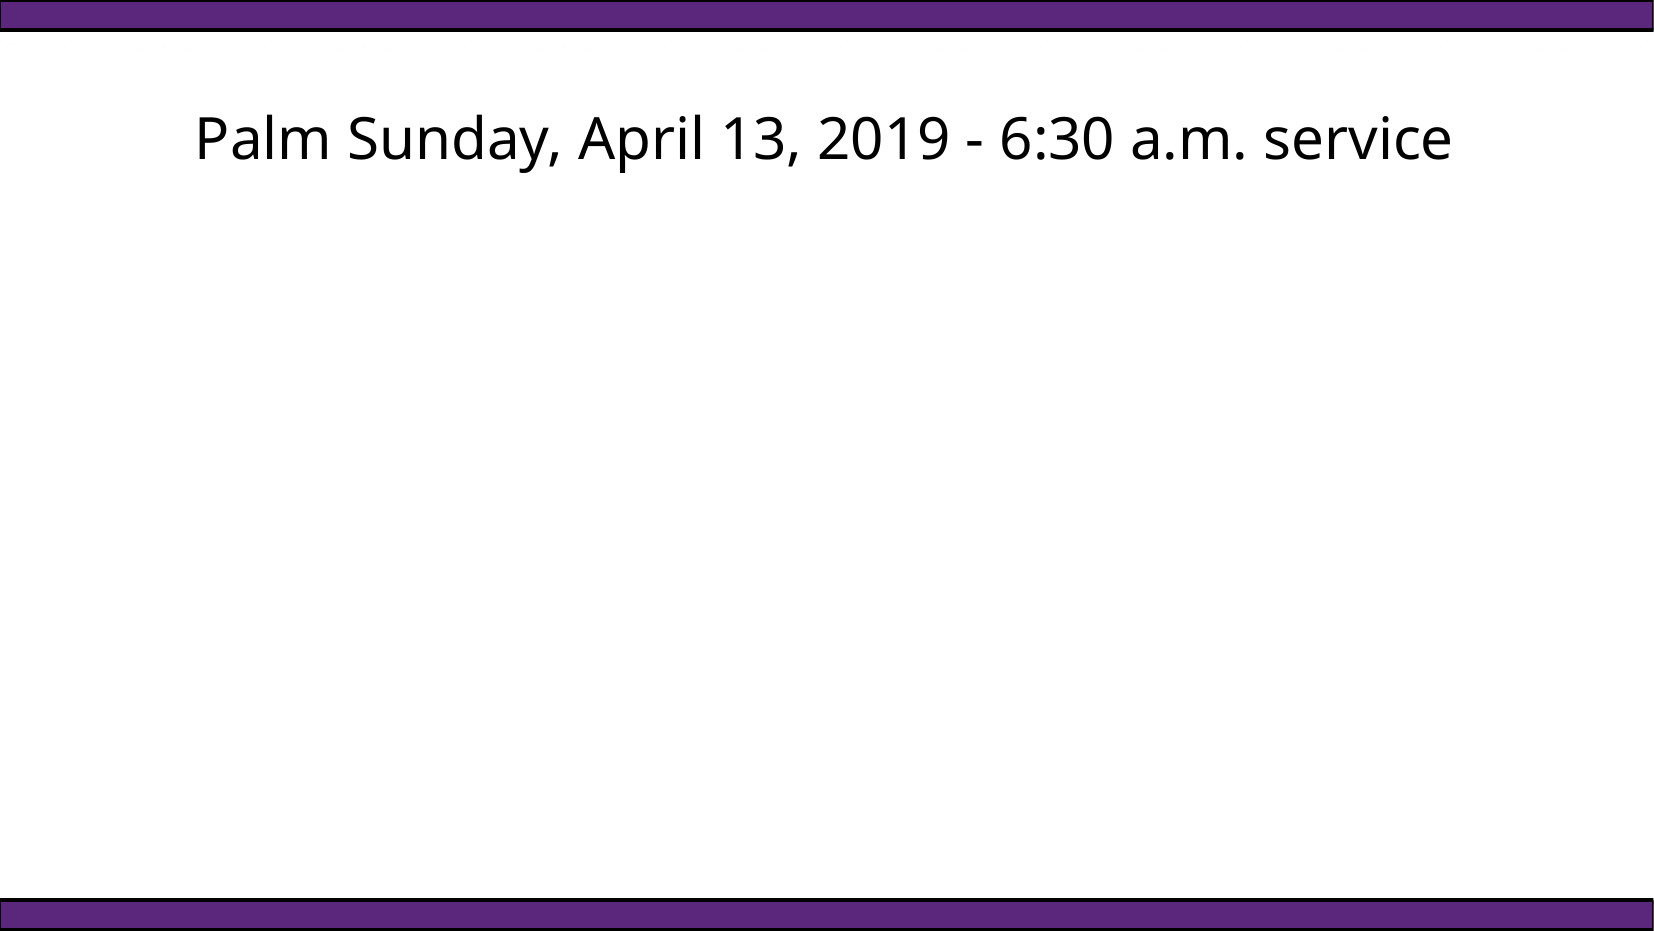

Palm Sunday, April 13, 2019 - 6:30 a.m. service